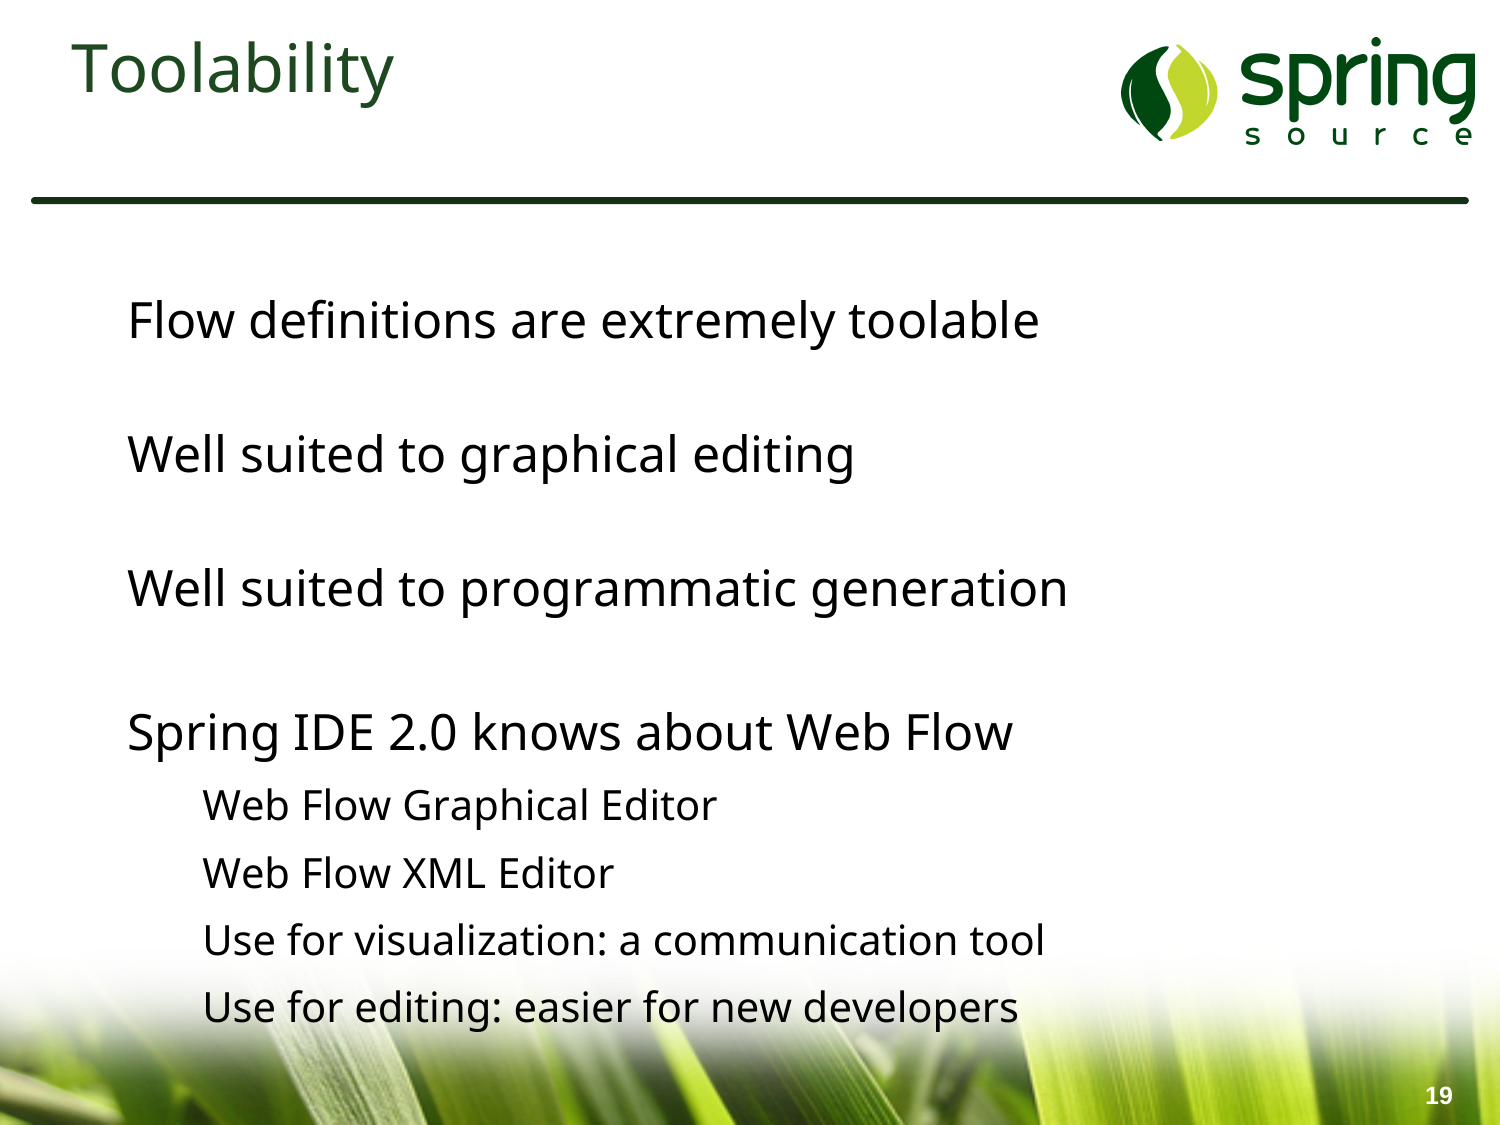

# Toolability
Flow definitions are extremely toolable
Well suited to graphical editing
Well suited to programmatic generation
Spring IDE 2.0 knows about Web Flow
Web Flow Graphical Editor
Web Flow XML Editor
Use for visualization: a communication tool
Use for editing: easier for new developers